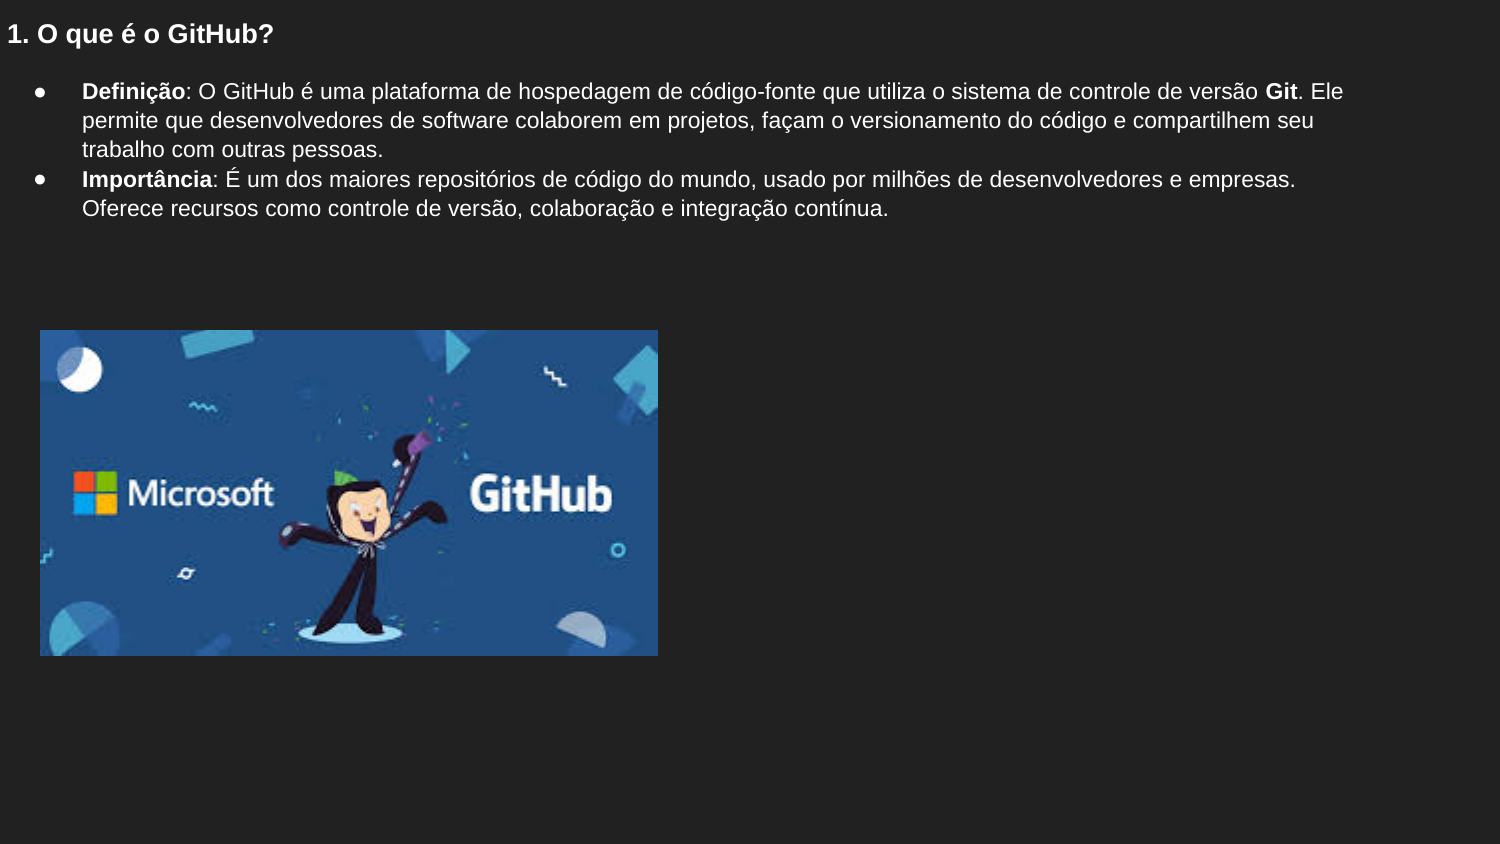

1. O que é o GitHub?
Definição: O GitHub é uma plataforma de hospedagem de código-fonte que utiliza o sistema de controle de versão Git. Ele permite que desenvolvedores de software colaborem em projetos, façam o versionamento do código e compartilhem seu trabalho com outras pessoas.
Importância: É um dos maiores repositórios de código do mundo, usado por milhões de desenvolvedores e empresas. Oferece recursos como controle de versão, colaboração e integração contínua.
#